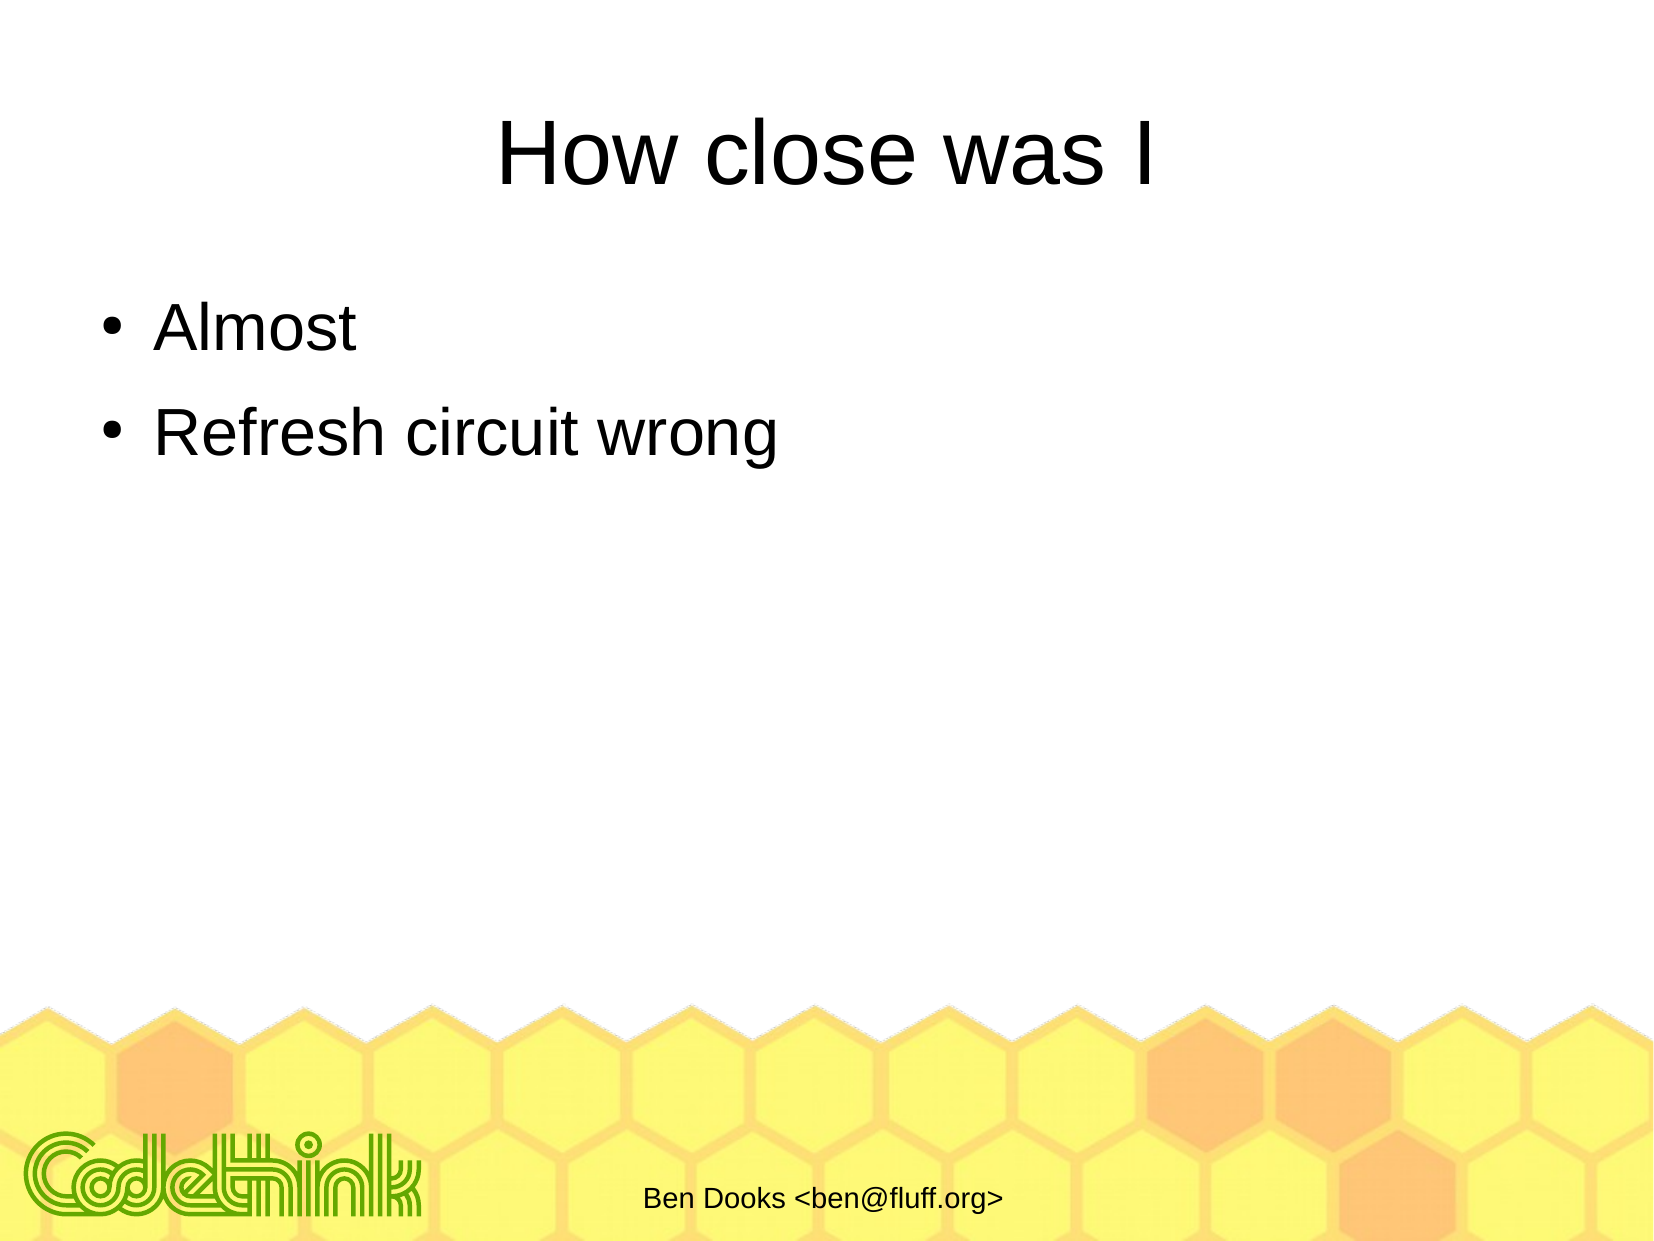

# How close was I
Almost
Refresh circuit wrong